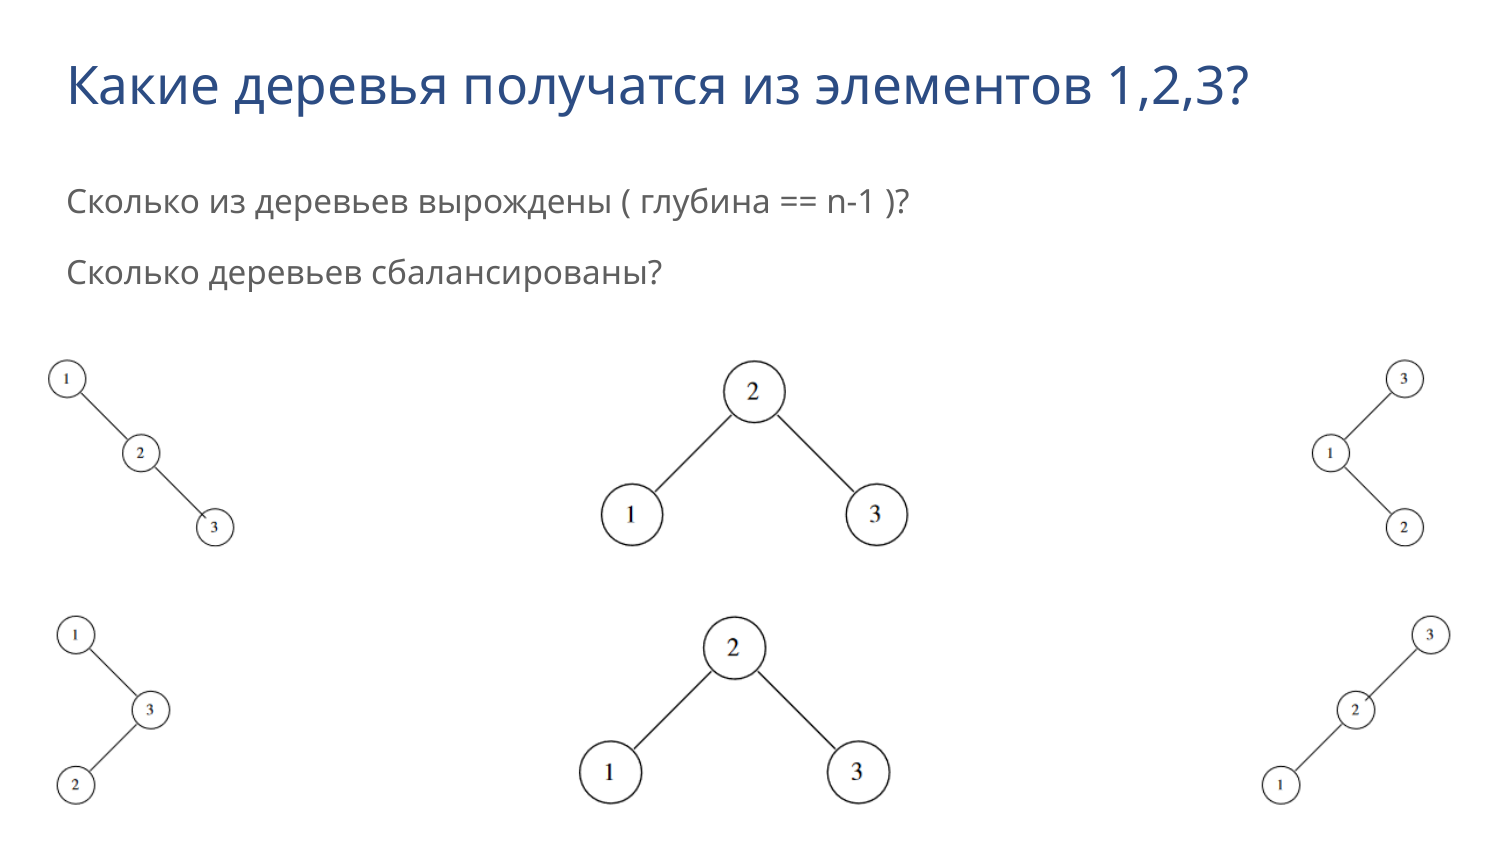

# Какие деревья получатся из элементов 1,2,3?
Сколько из деревьев вырождены ( глубина == n-1 )?
Сколько деревьев сбалансированы?